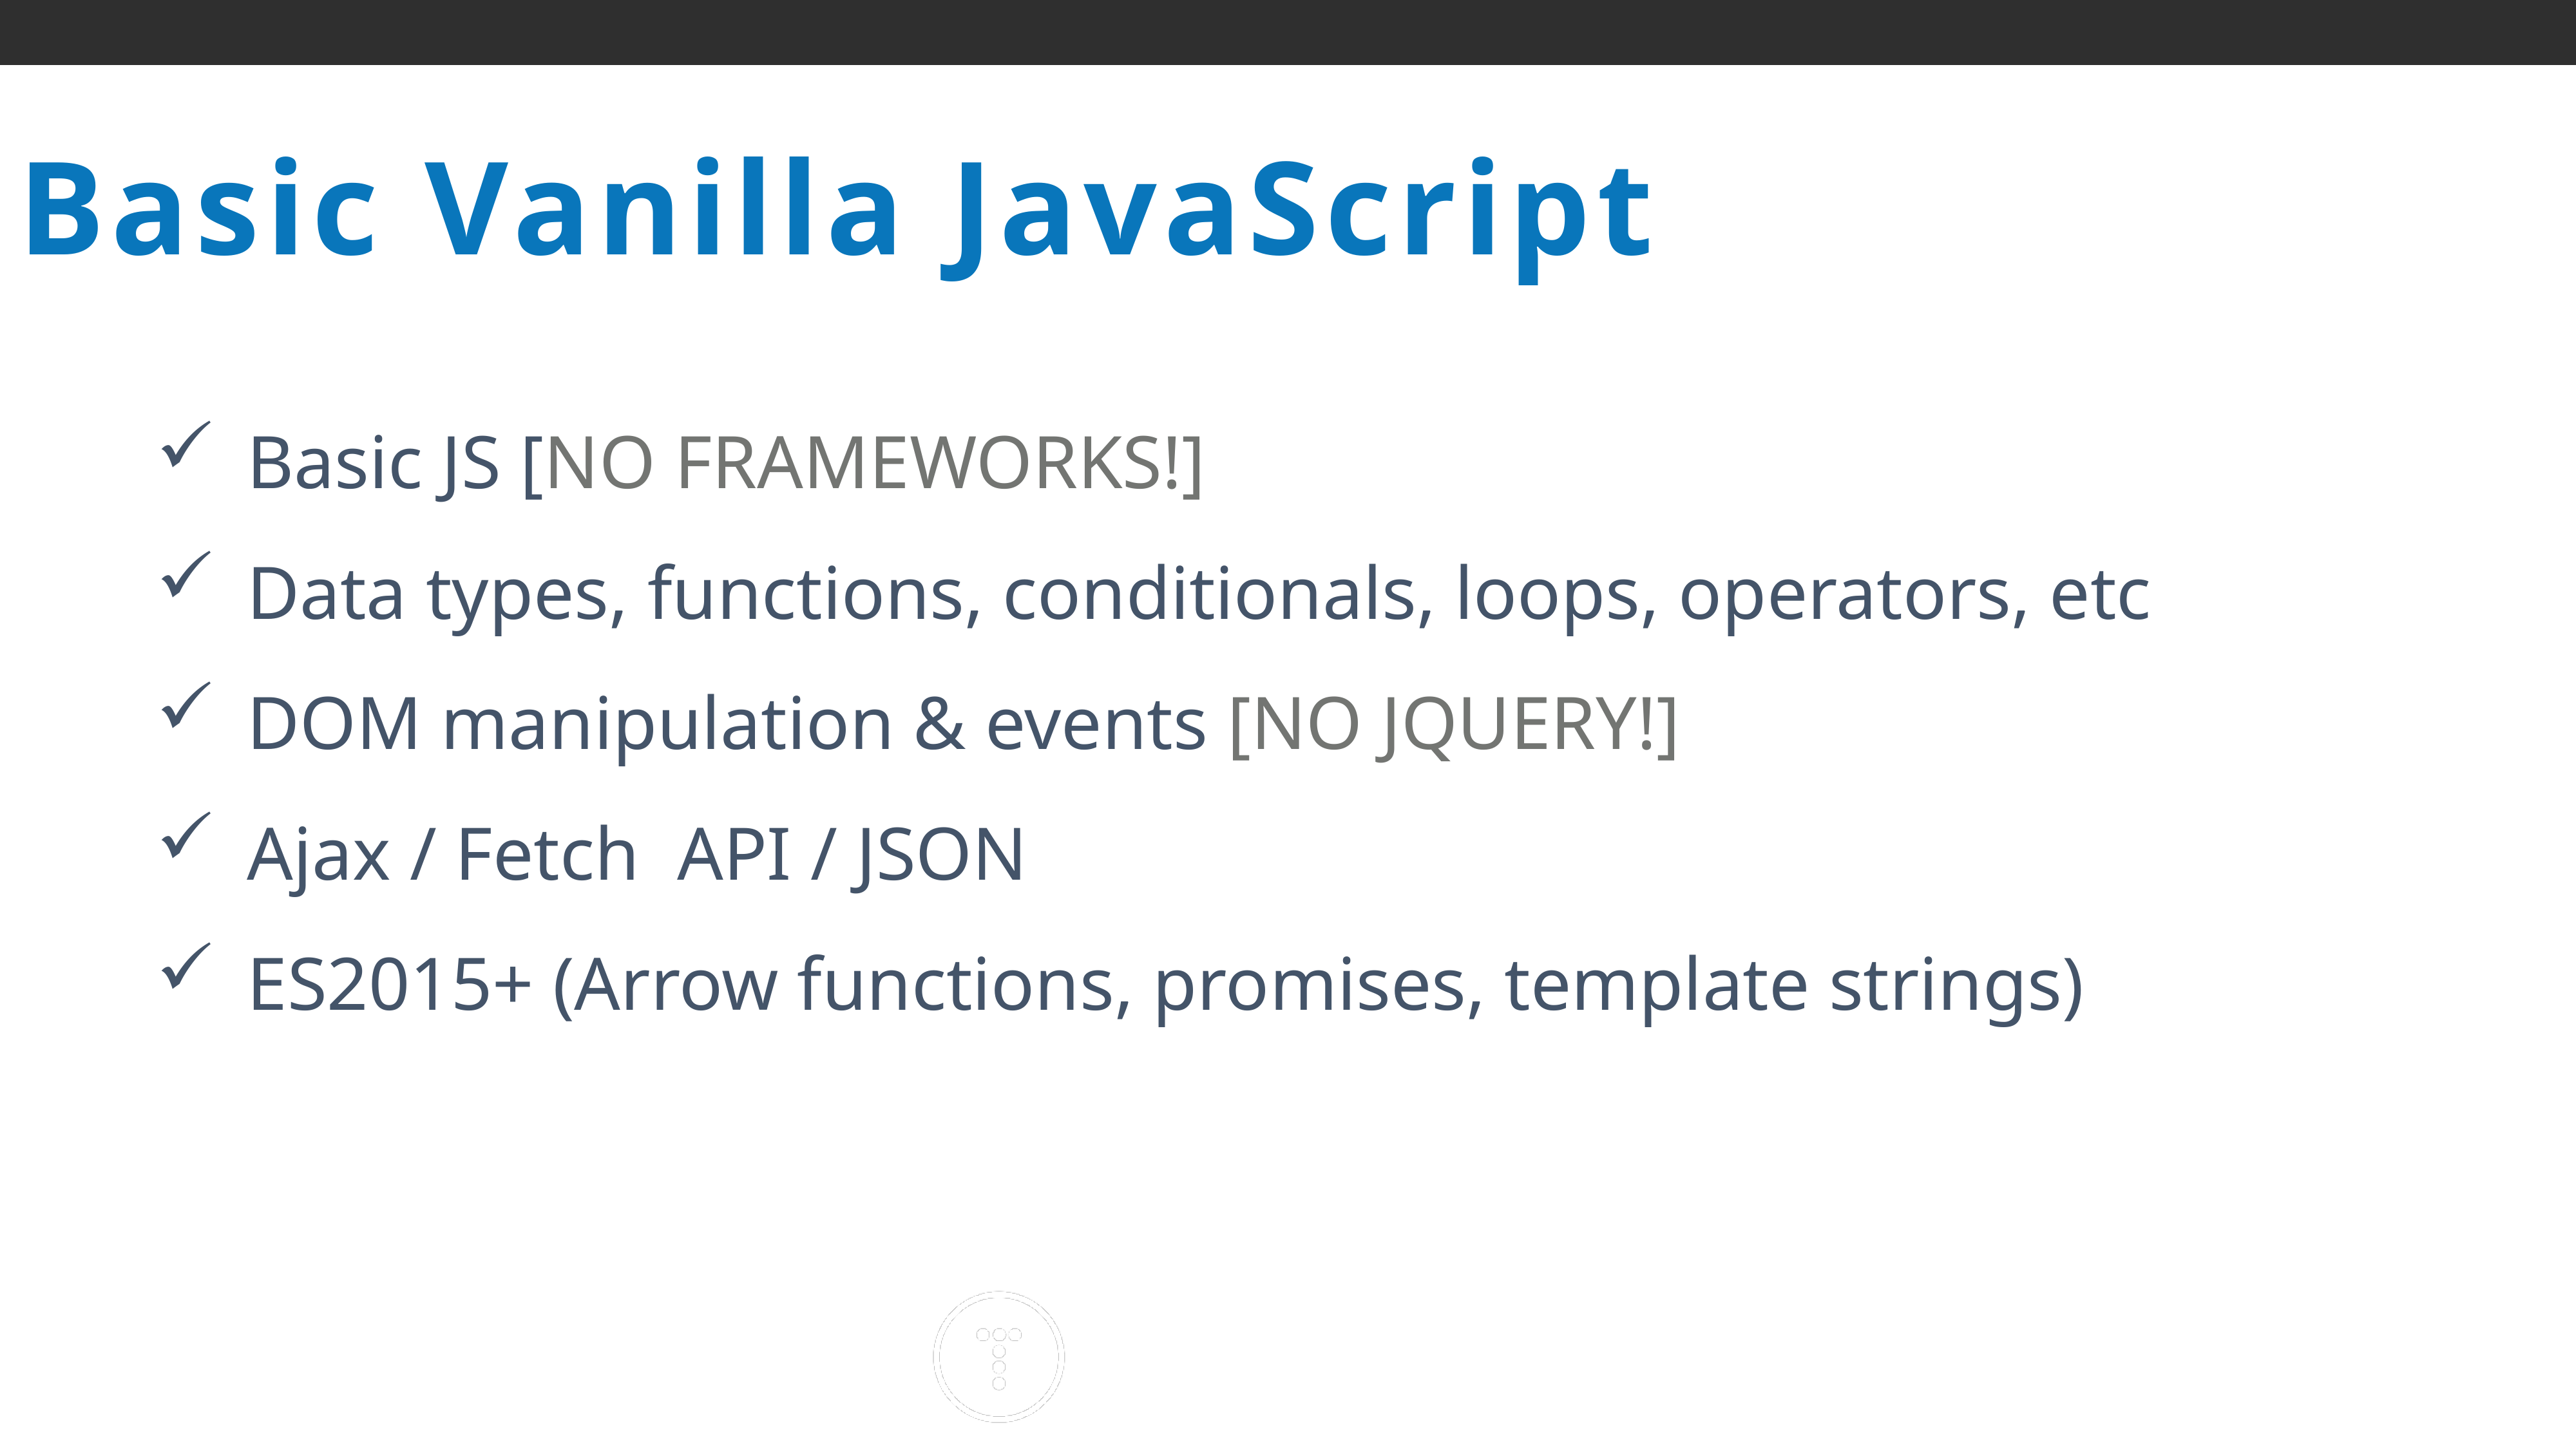

Basic Vanilla JavaScript
Basic JS [NO FRAMEWORKS!]
Data types, functions, conditionals, loops, operators, etc
DOM manipulation & events [NO JQUERY!]
Ajax / Fetch API / JSON
ES2015+ (Arrow functions, promises, template strings)
Traversymedia.com